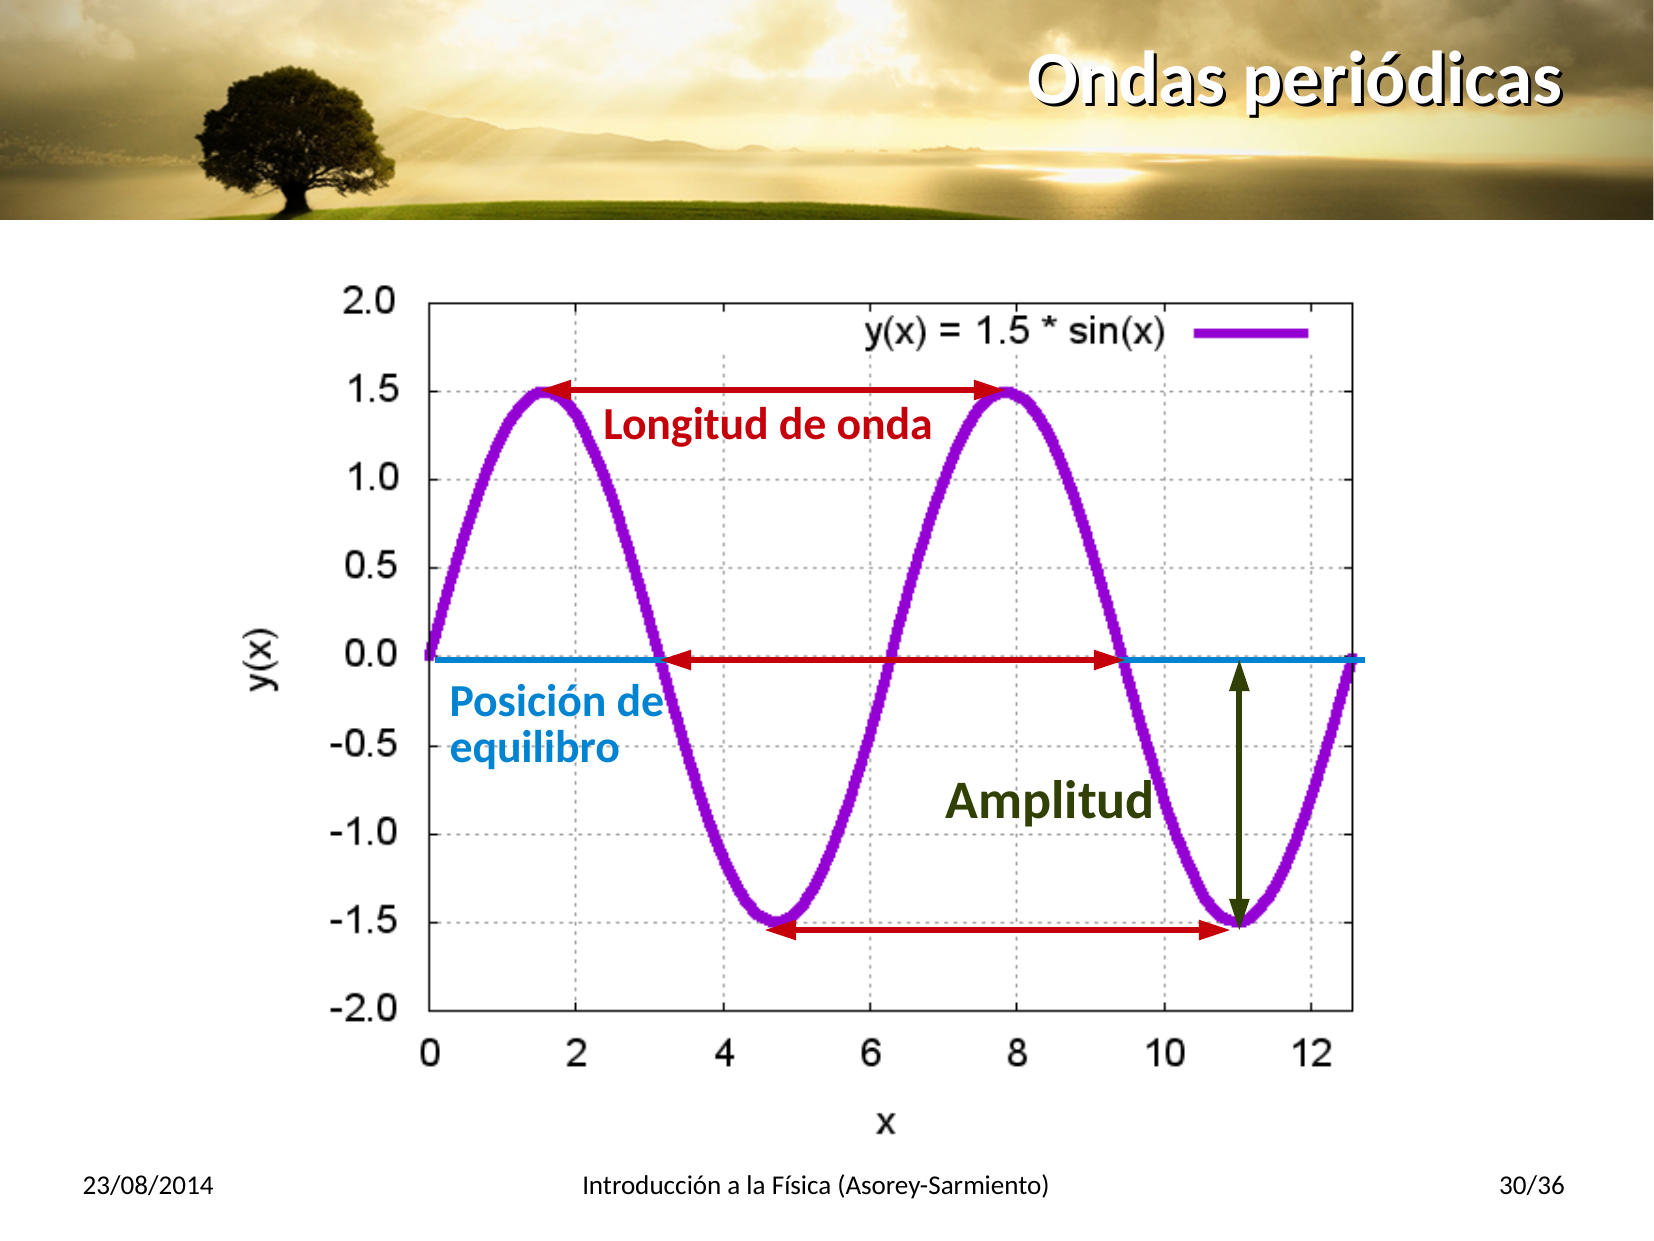

# Ondas periódicas
Longitud de onda
Posición de
equilibro
Amplitud
23/08/2014
Introducción a la Física (Asorey-Sarmiento)
30